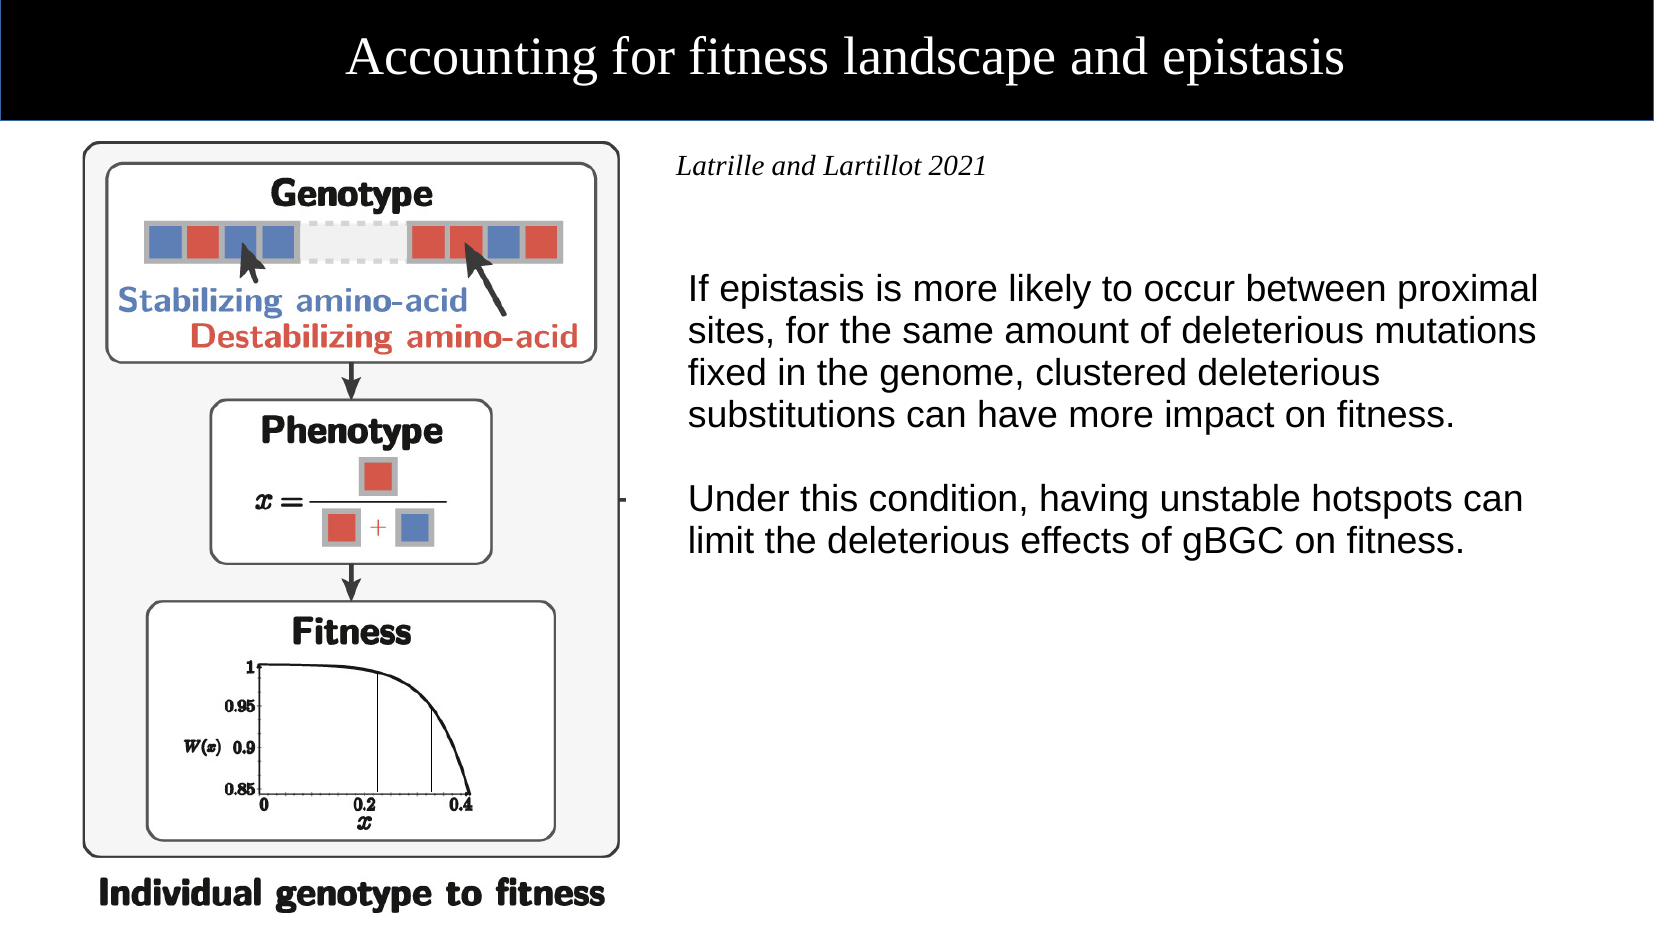

Accounting for fitness landscape and epistasis
Latrille and Lartillot 2021
If epistasis is more likely to occur between proximal sites, for the same amount of deleterious mutations fixed in the genome, clustered deleterious substitutions can have more impact on fitness.
Under this condition, having unstable hotspots can limit the deleterious effects of gBGC on fitness.